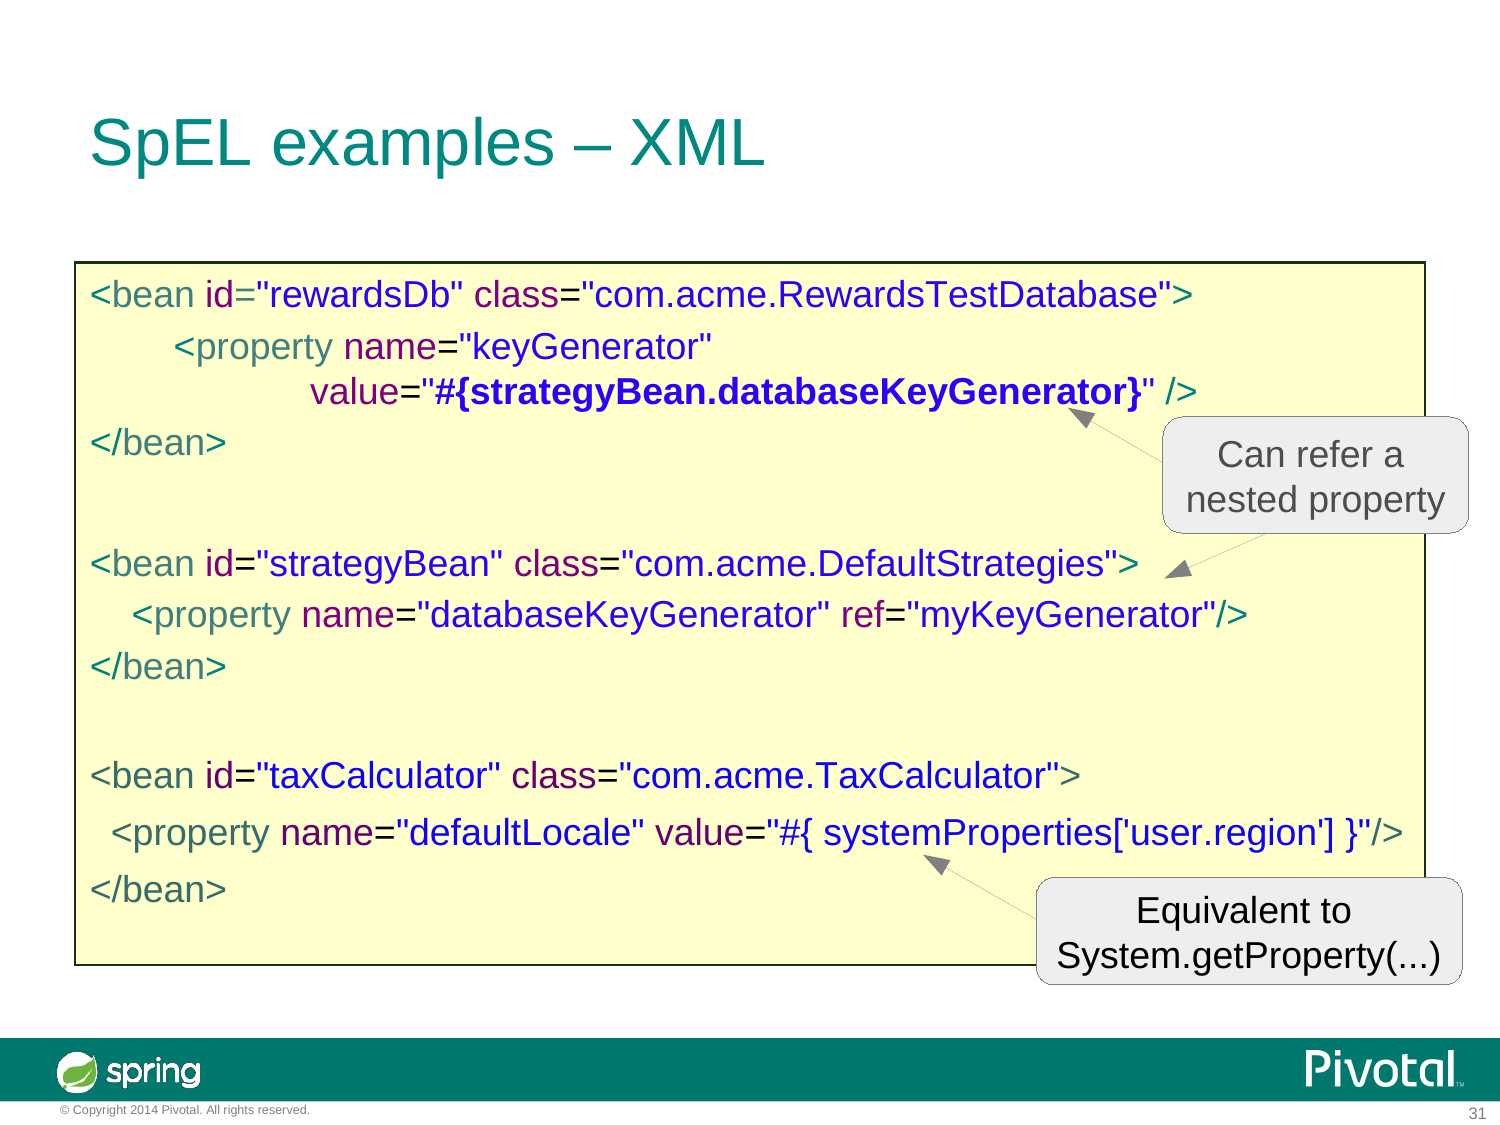

# SpEL examples – XML
<bean id="rewardsDb" class="com.acme.RewardsTestDatabase">
 <property name="keyGenerator"
 value="#{strategyBean.databaseKeyGenerator}" />
</bean>
<bean id="strategyBean" class="com.acme.DefaultStrategies">
 <property name="databaseKeyGenerator" ref="myKeyGenerator"/>
</bean>
<bean id="taxCalculator" class="com.acme.TaxCalculator">
 <property name="defaultLocale" value="#{ systemProperties['user.region'] }"/>
</bean>
Can refer a
nested property
Equivalent to
System.getProperty(...)